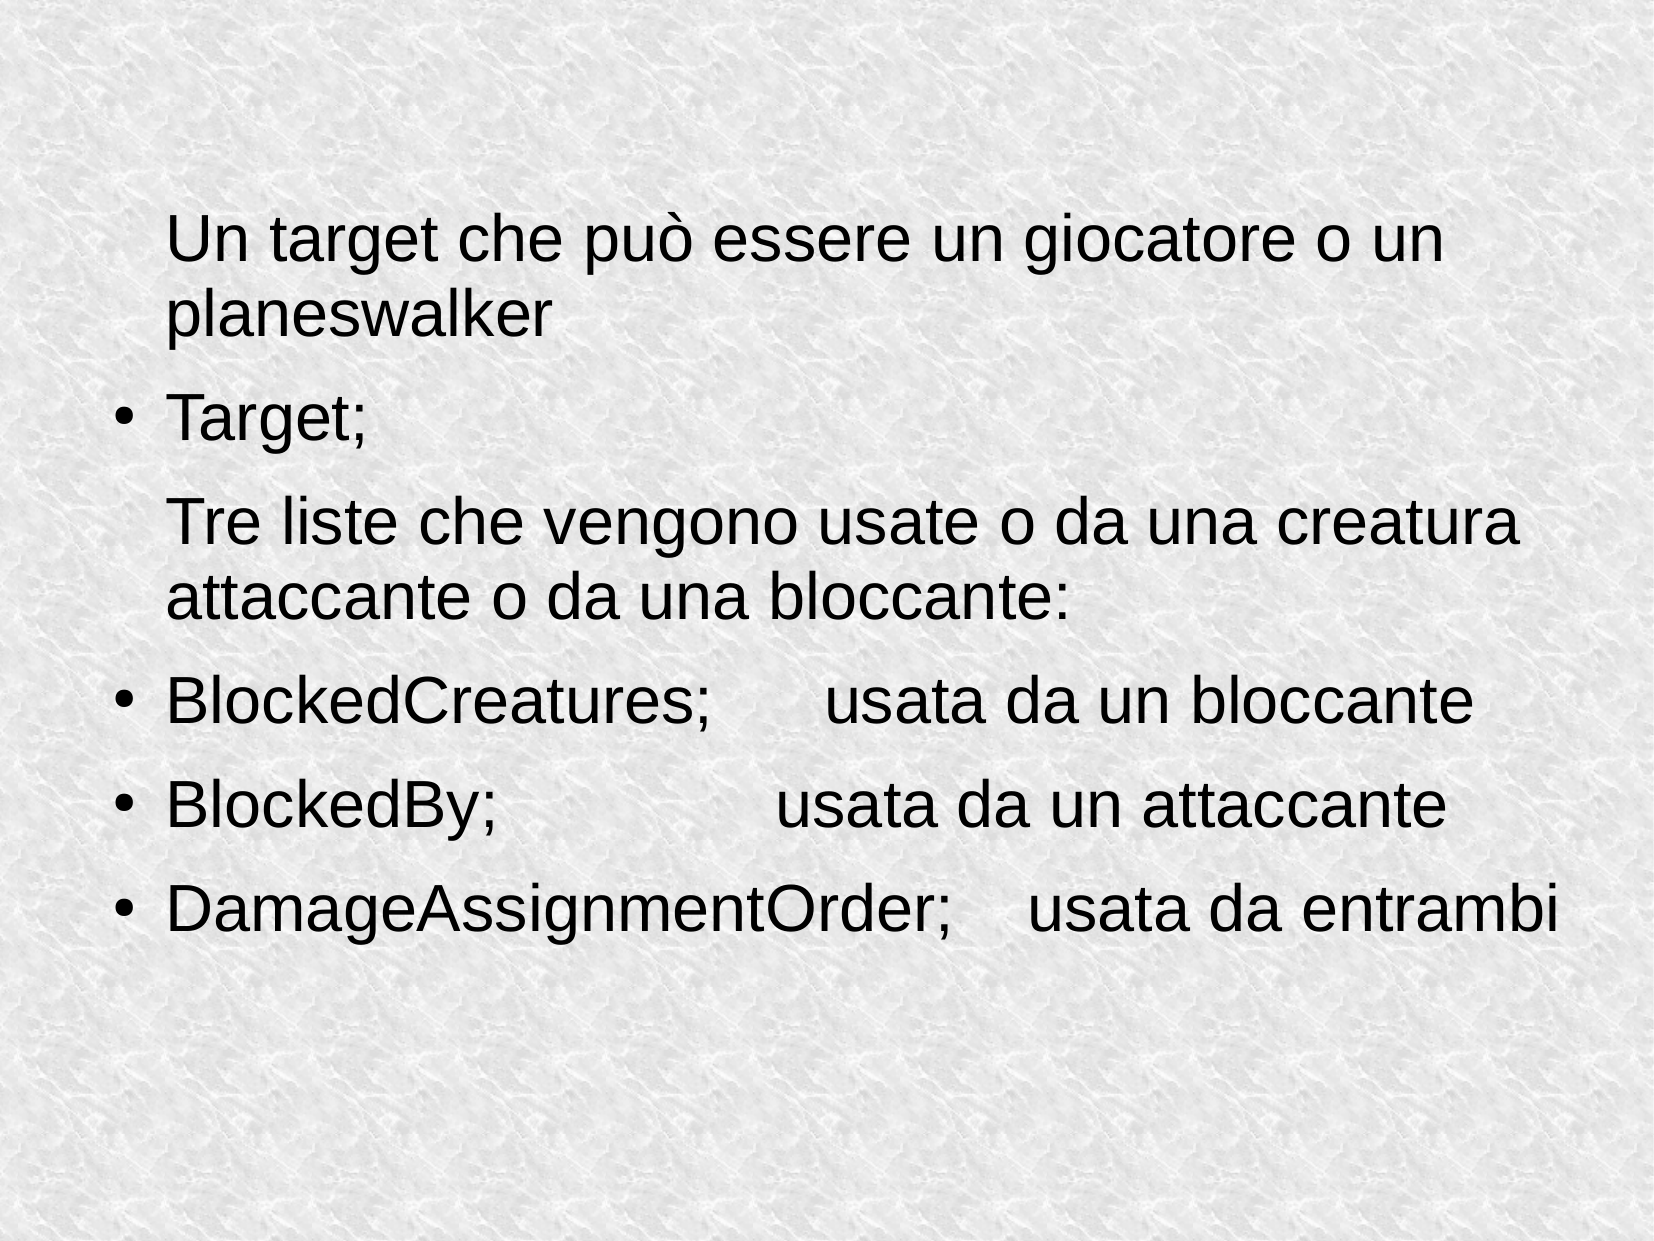

# Un target che può essere un giocatore o un planeswalker
Target;
Tre liste che vengono usate o da una creatura attaccante o da una bloccante:
BlockedCreatures; usata da un bloccante
BlockedBy; usata da un attaccante
DamageAssignmentOrder; usata da entrambi